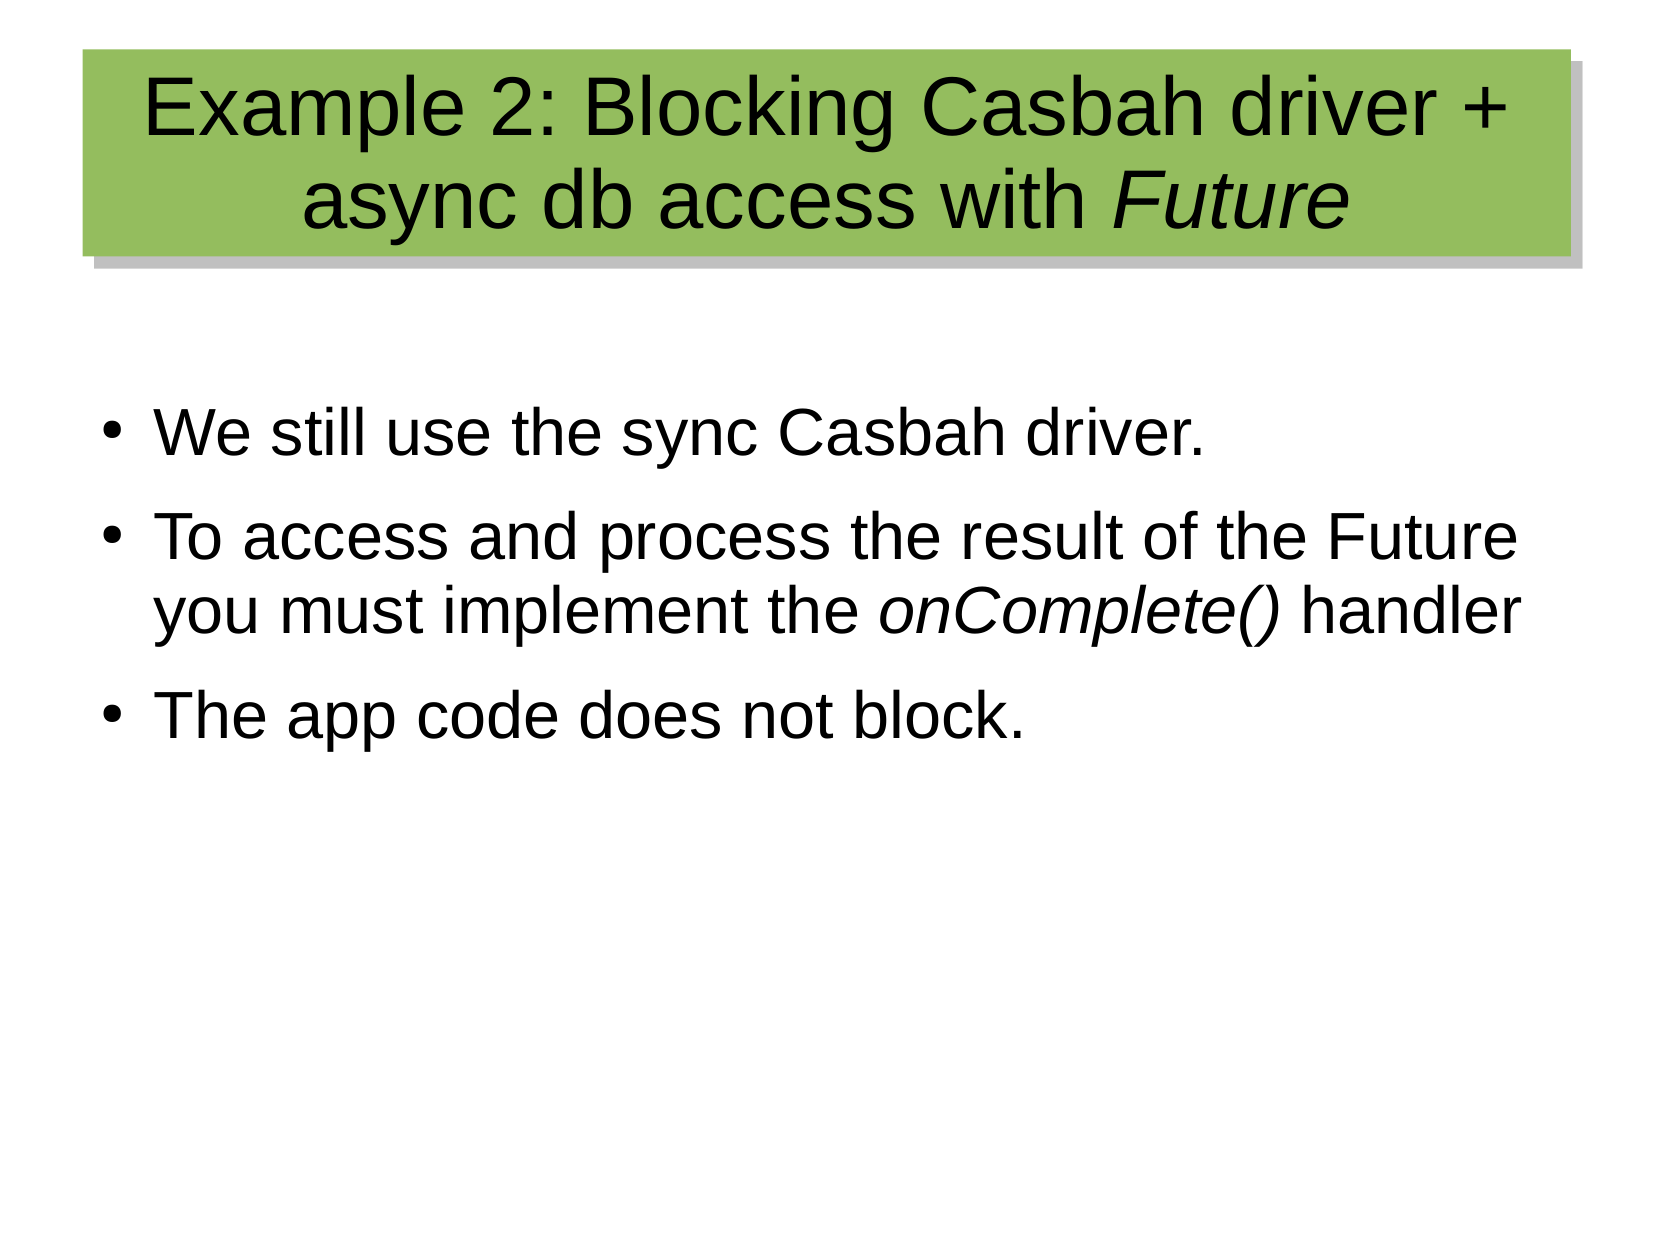

# Example 2: Blocking Casbah driver + async db access with Future
We still use the sync Casbah driver.
To access and process the result of the Future you must implement the onComplete() handler
The app code does not block.